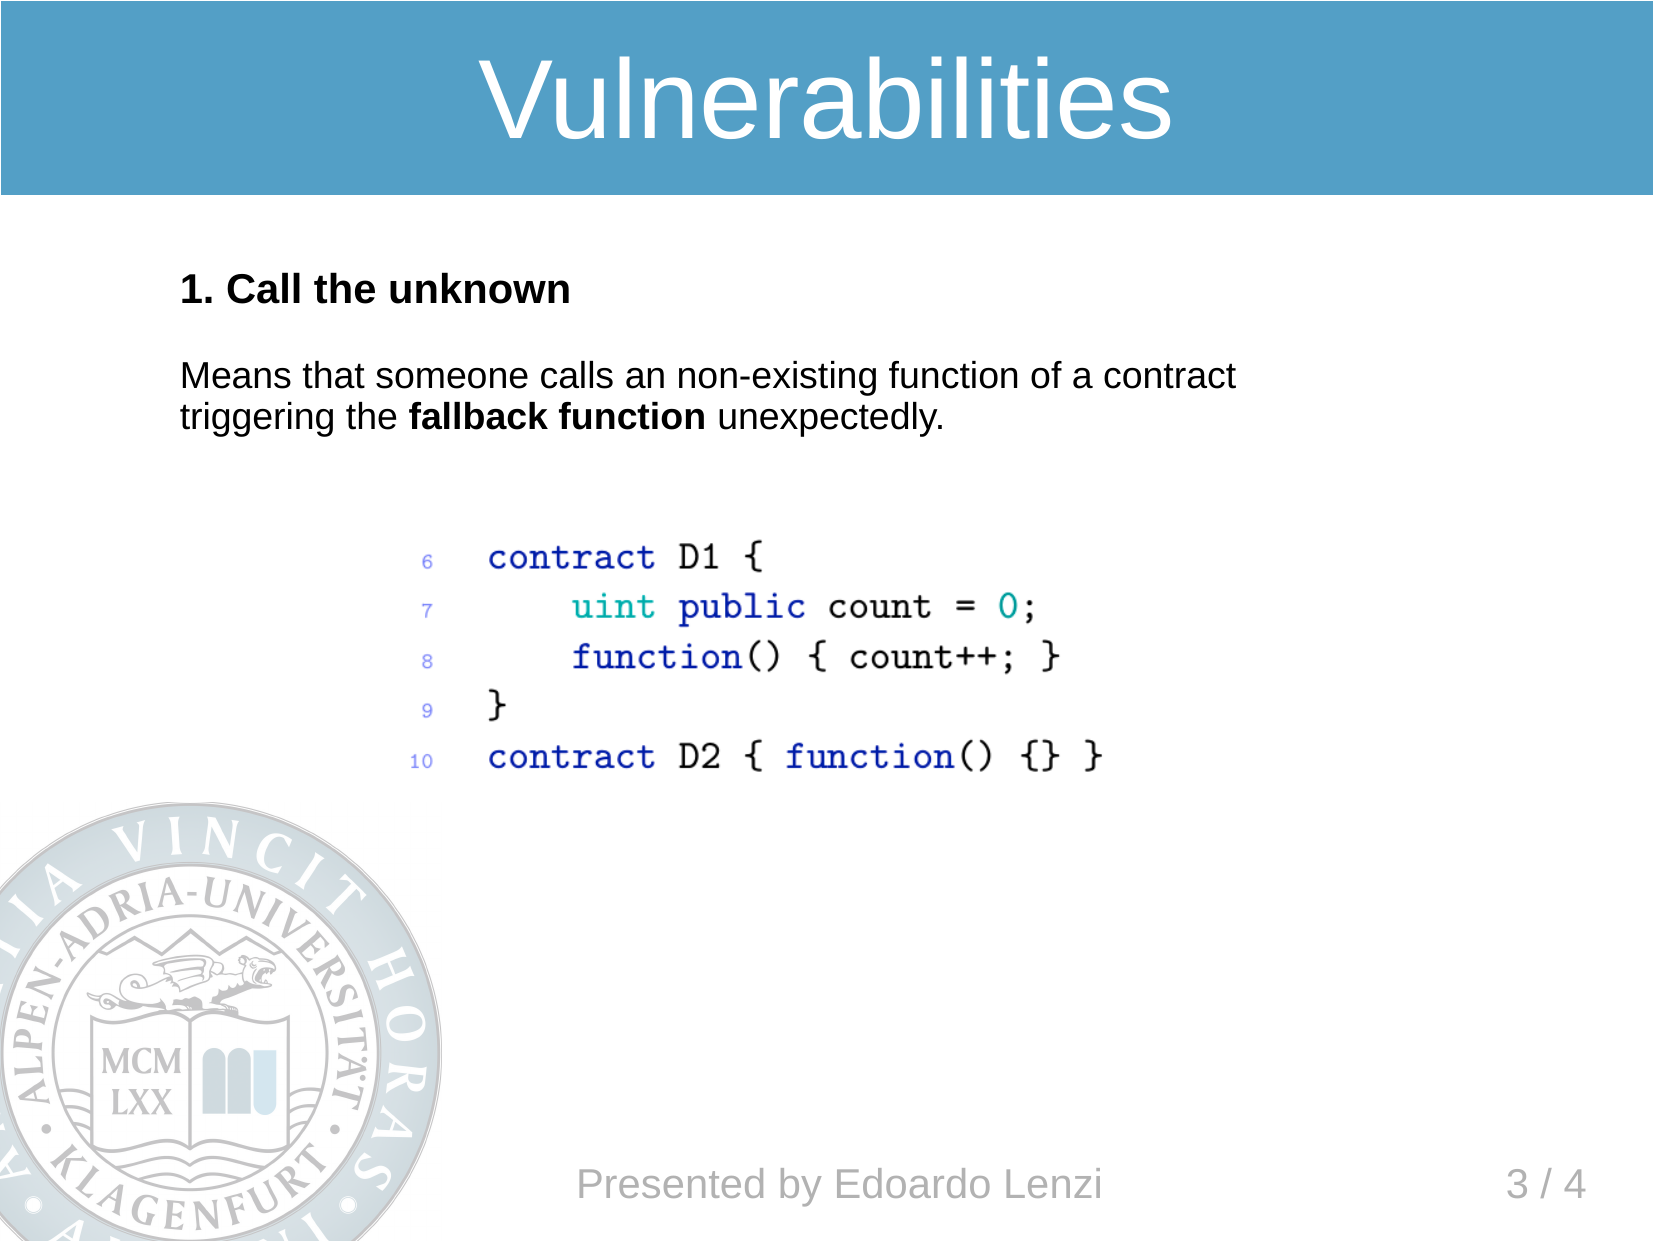

Vulnerabilities
1. Call the unknown
Means that someone calls an non-existing function of a contract triggering the fallback function unexpectedly.
# Presented by Edoardo Lenzi 3 / 4